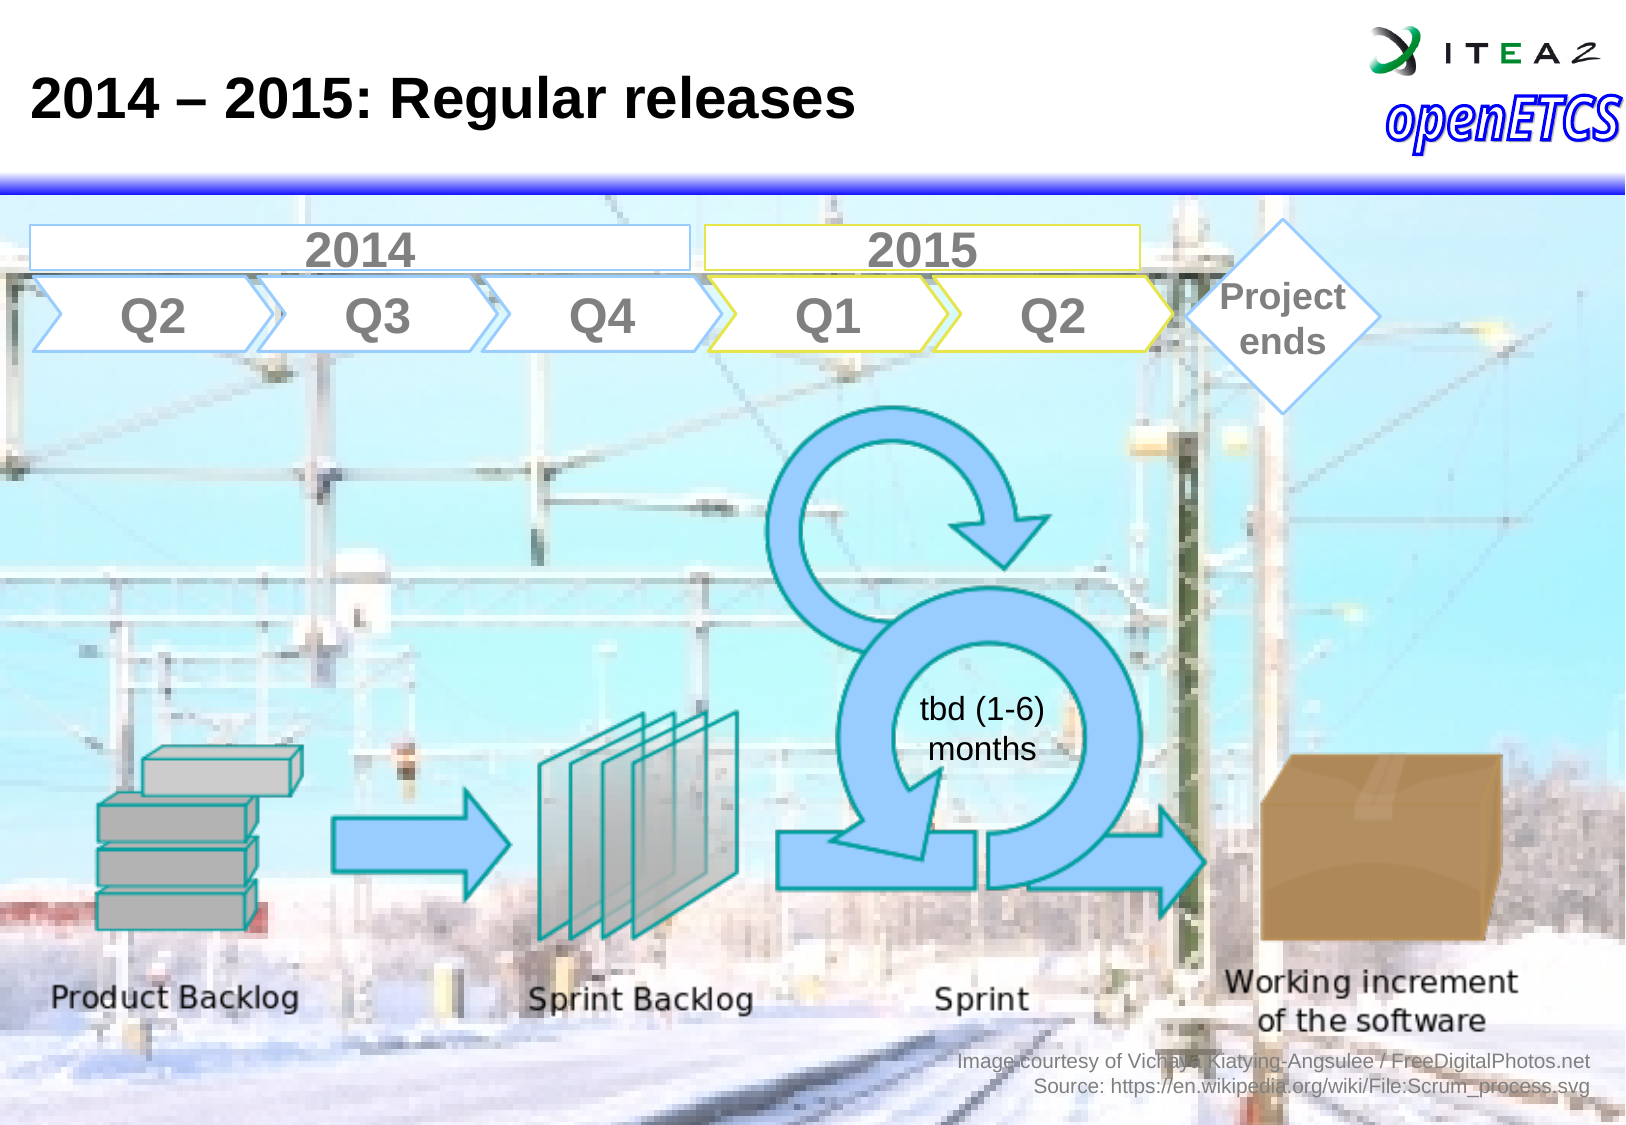

# 2014 – 2015: Regular releases
Project
ends
2014
2015
Q2
Q3
Q4
Q1
Q2
tbd (1-6)
months
Image courtesy of Vichaya Kiatying-Angsulee / FreeDigitalPhotos.net
Source: https://en.wikipedia.org/wiki/File:Scrum_process.svg